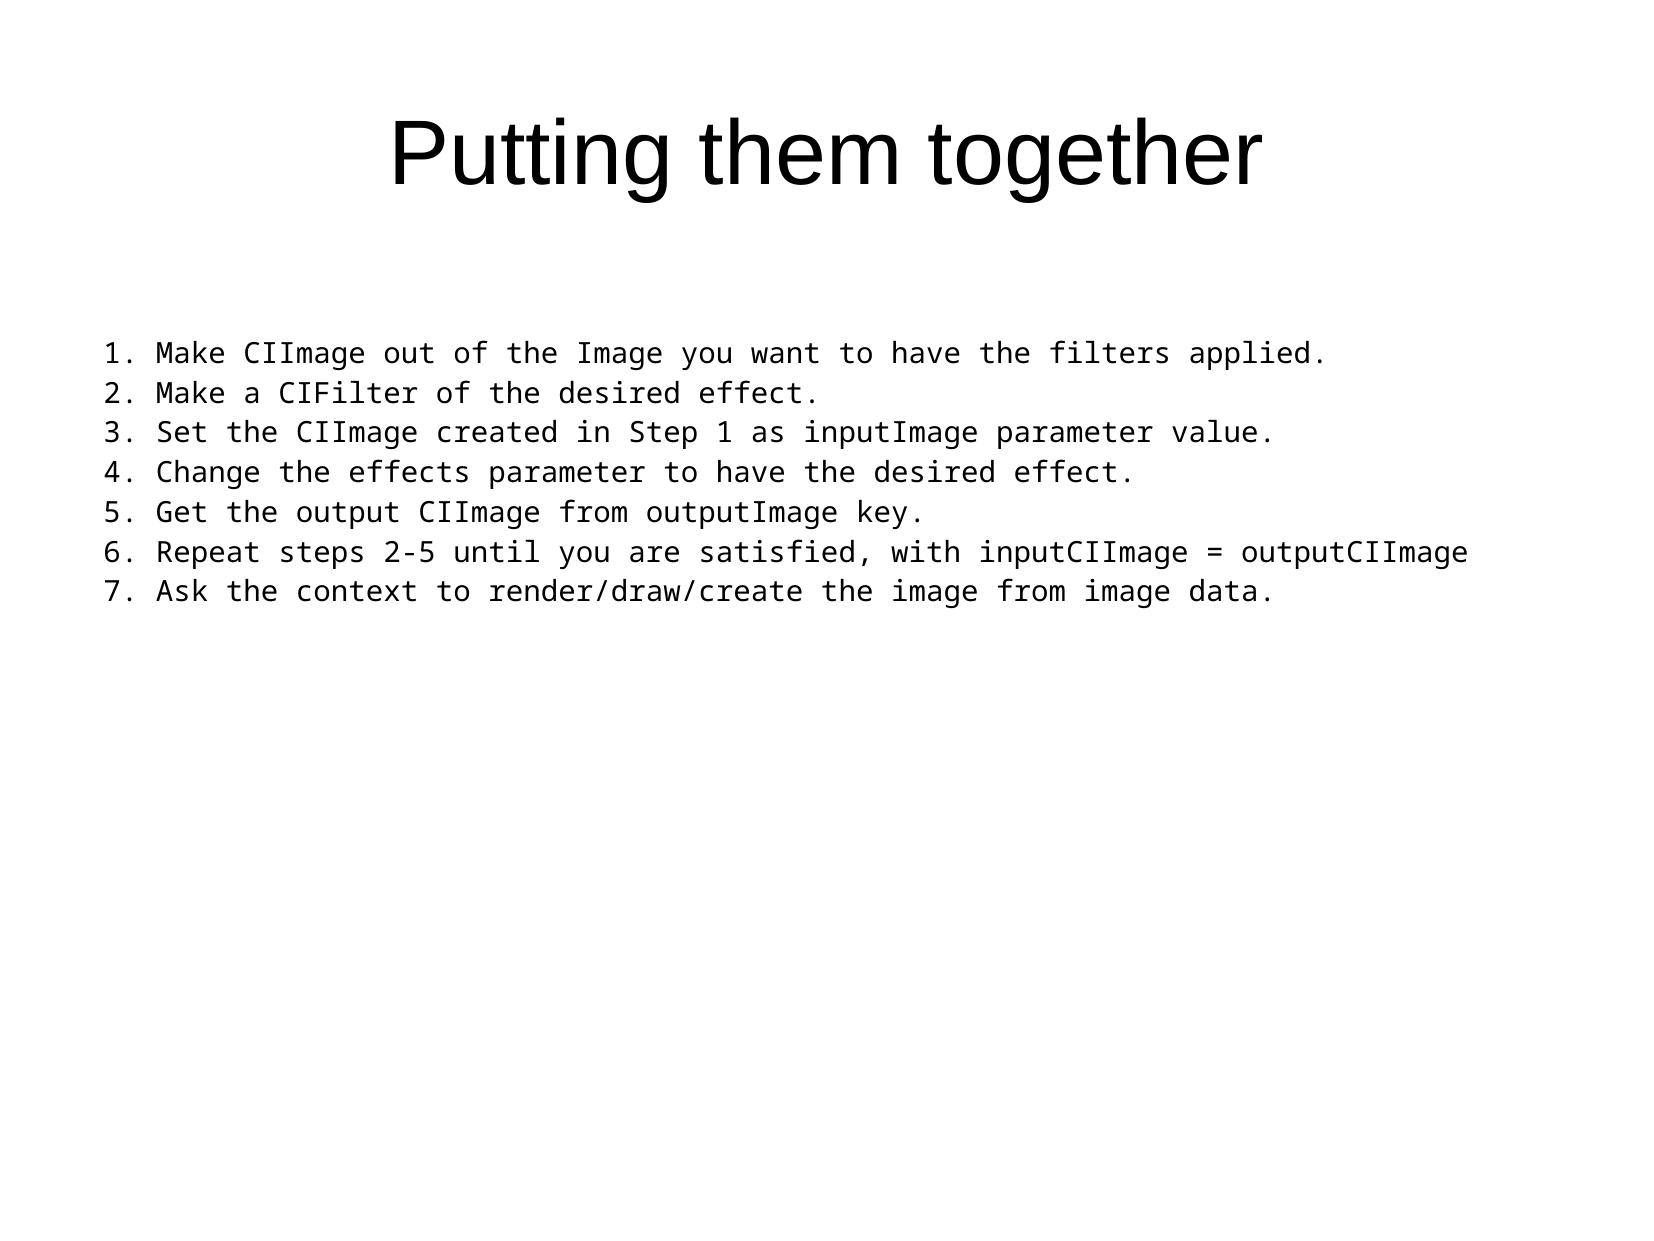

# Putting them together
1. Make CIImage out of the Image you want to have the filters applied.
2. Make a CIFilter of the desired effect.
3. Set the CIImage created in Step 1 as inputImage parameter value.
4. Change the effects parameter to have the desired effect.
5. Get the output CIImage from outputImage key.
6. Repeat steps 2-5 until you are satisfied, with inputCIImage = outputCIImage
7. Ask the context to render/draw/create the image from image data.